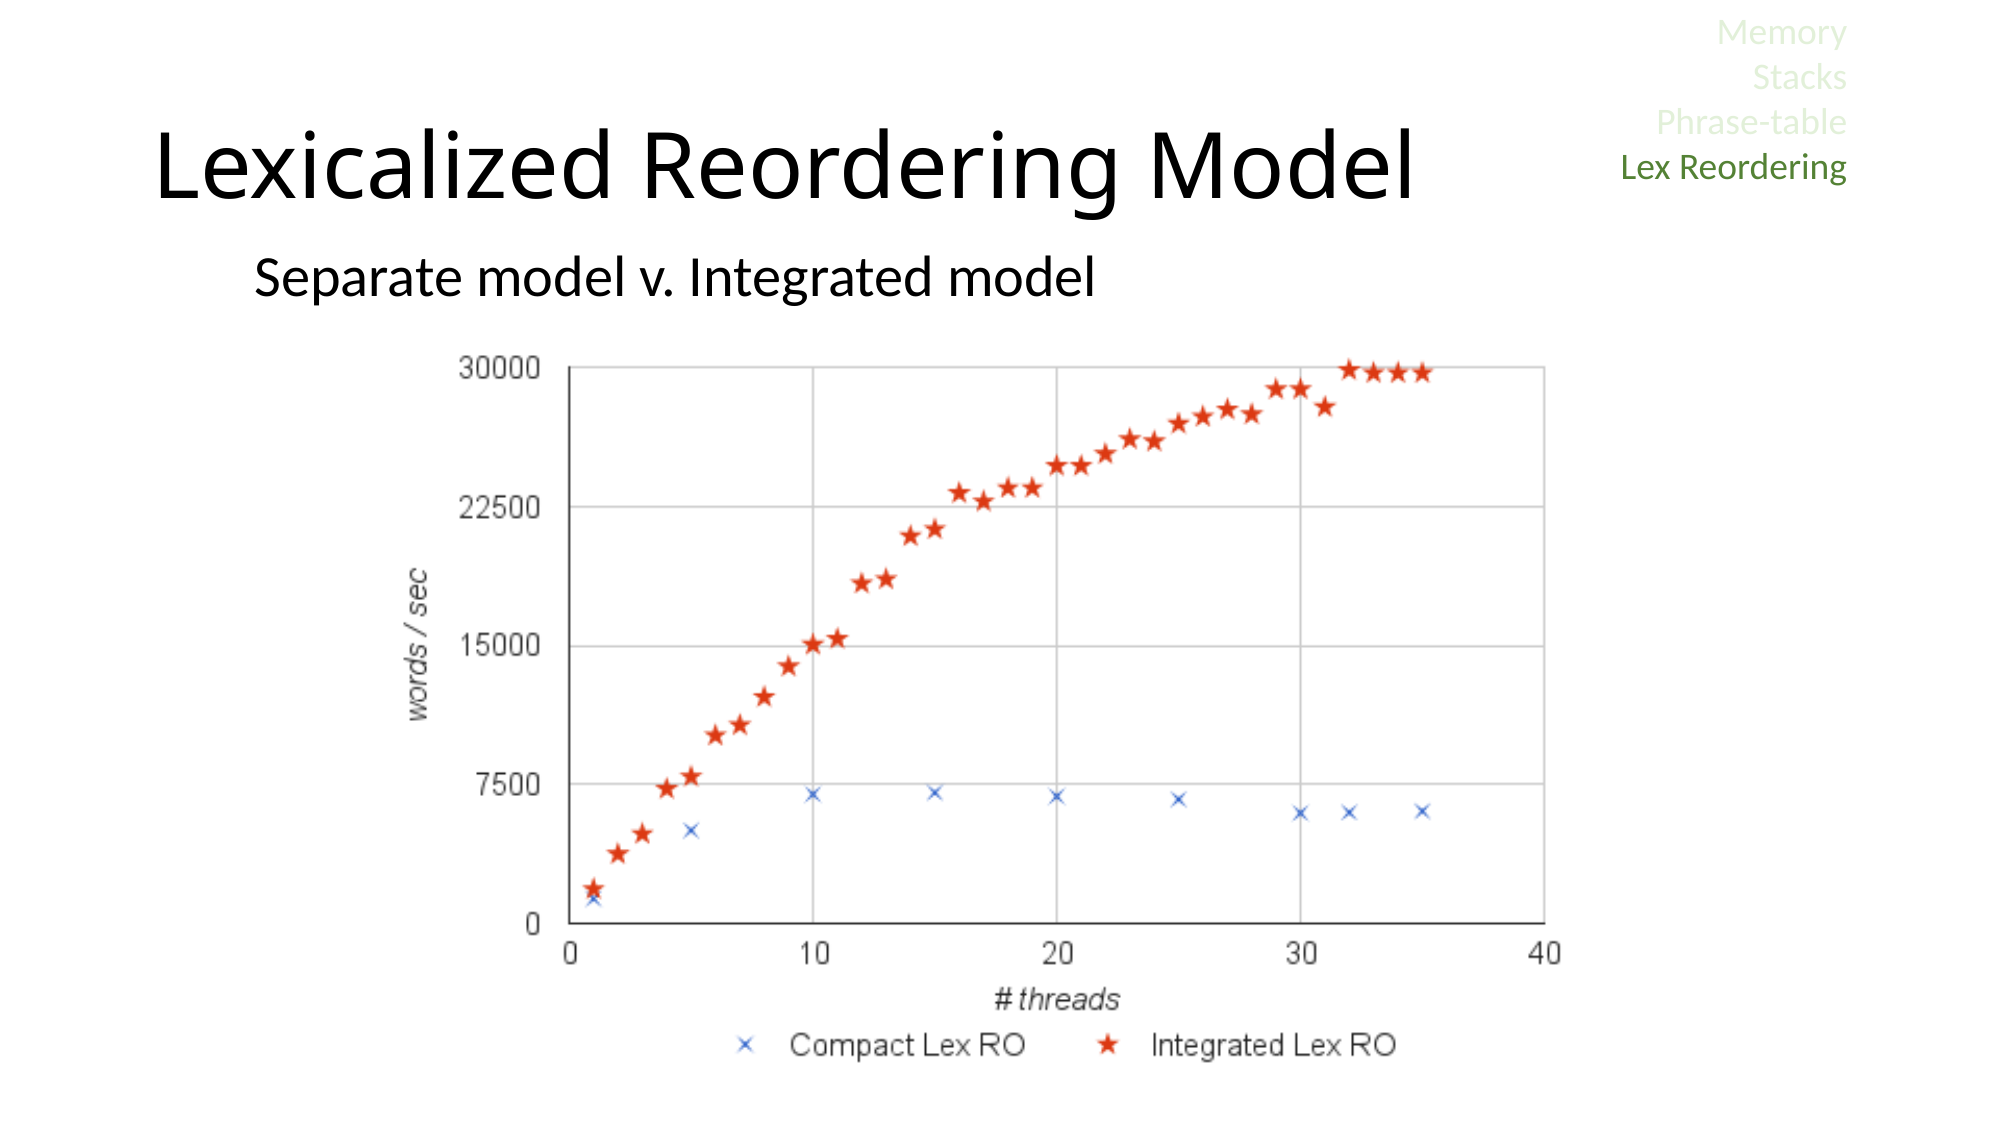

Memory
Stacks
Phrase-table
Lex Reordering
Lexicalized Reordering Model
Separate model v. Integrated model